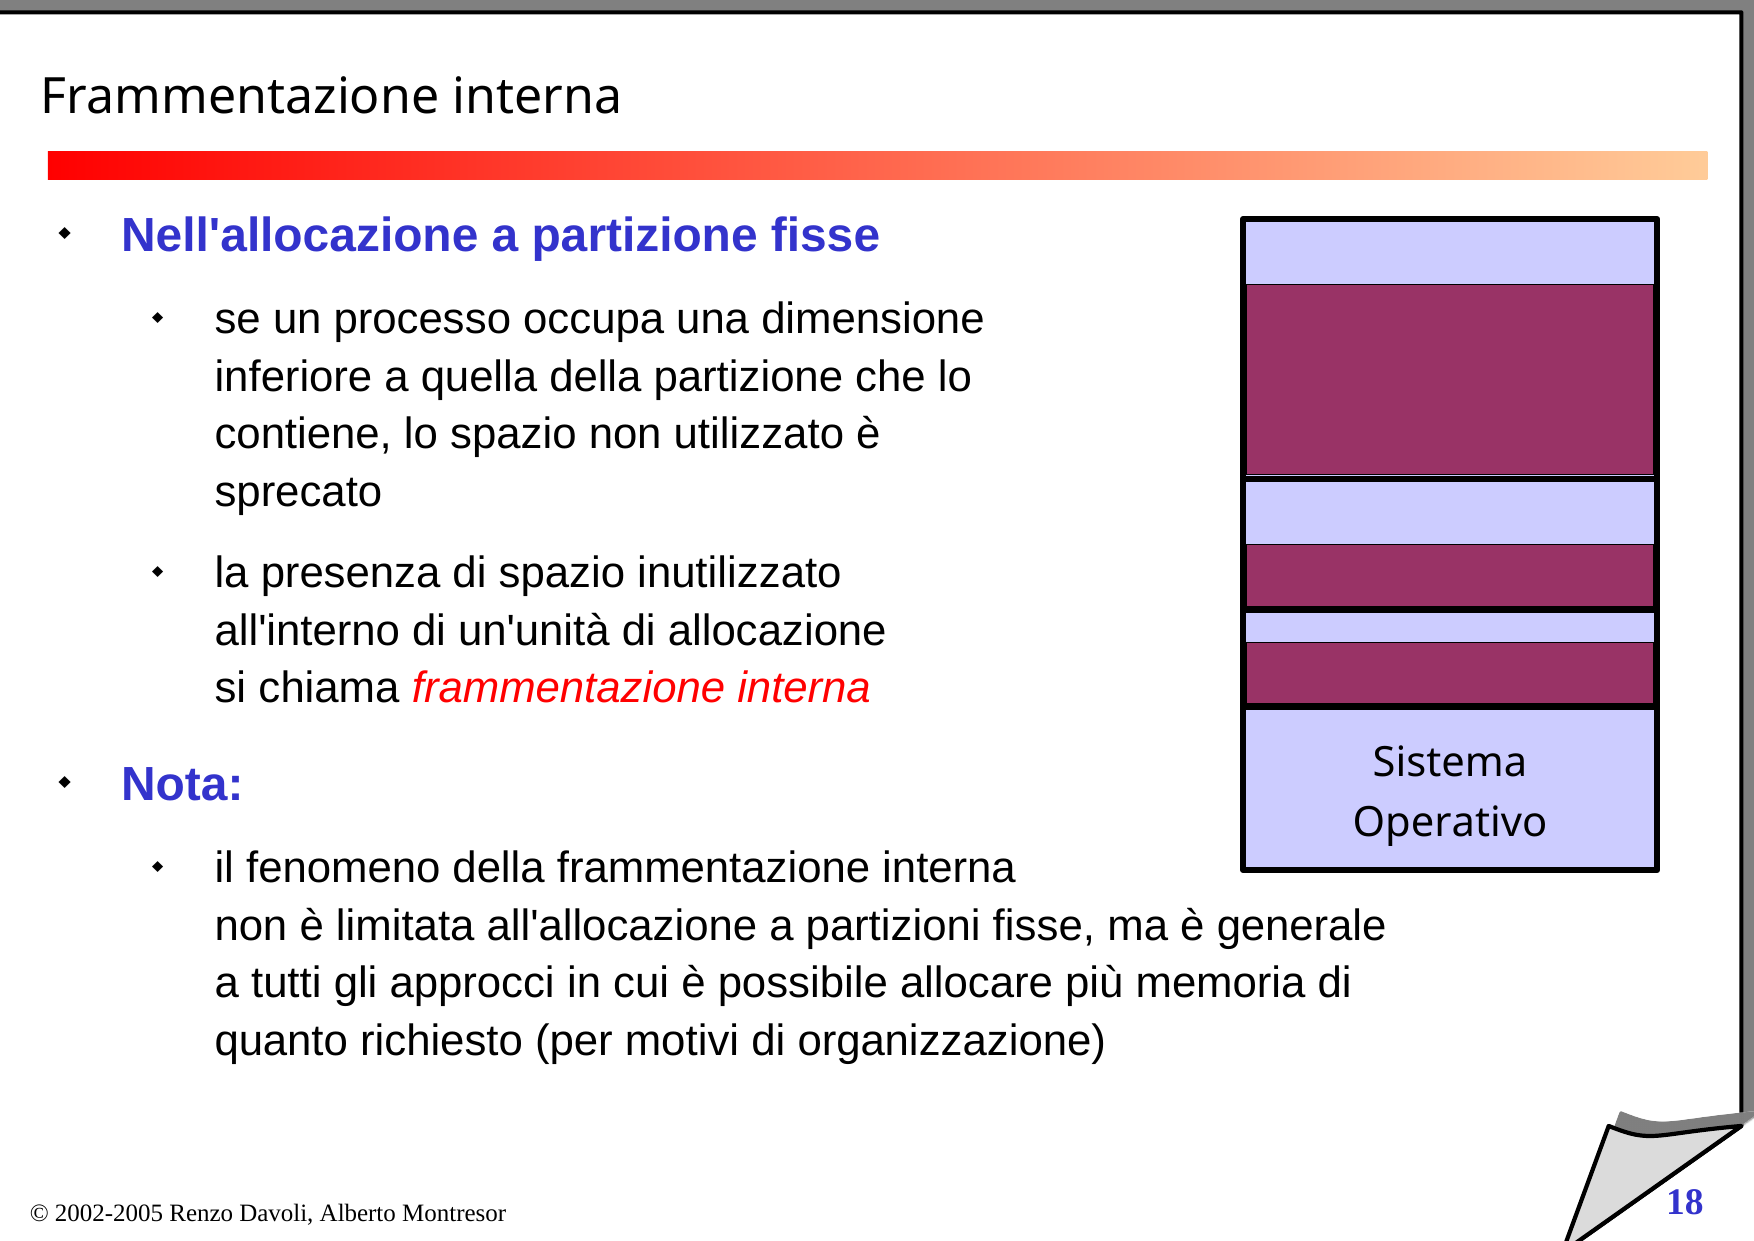

# Frammentazione interna
Nell'allocazione a partizione fisse
se un processo occupa una dimensione
inferiore a quella della partizione che lo
contiene, lo spazio non utilizzato è
sprecato
la presenza di spazio inutilizzato
all'interno di un'unità di allocazione
si chiama frammentazione interna
Nota:
il fenomeno della frammentazione interna
non è limitata all'allocazione a partizioni fisse, ma è generale
a tutti gli approcci in cui è possibile allocare più memoria di
quanto richiesto (per motivi di organizzazione)
Partizione 2
Sistema
Operativo